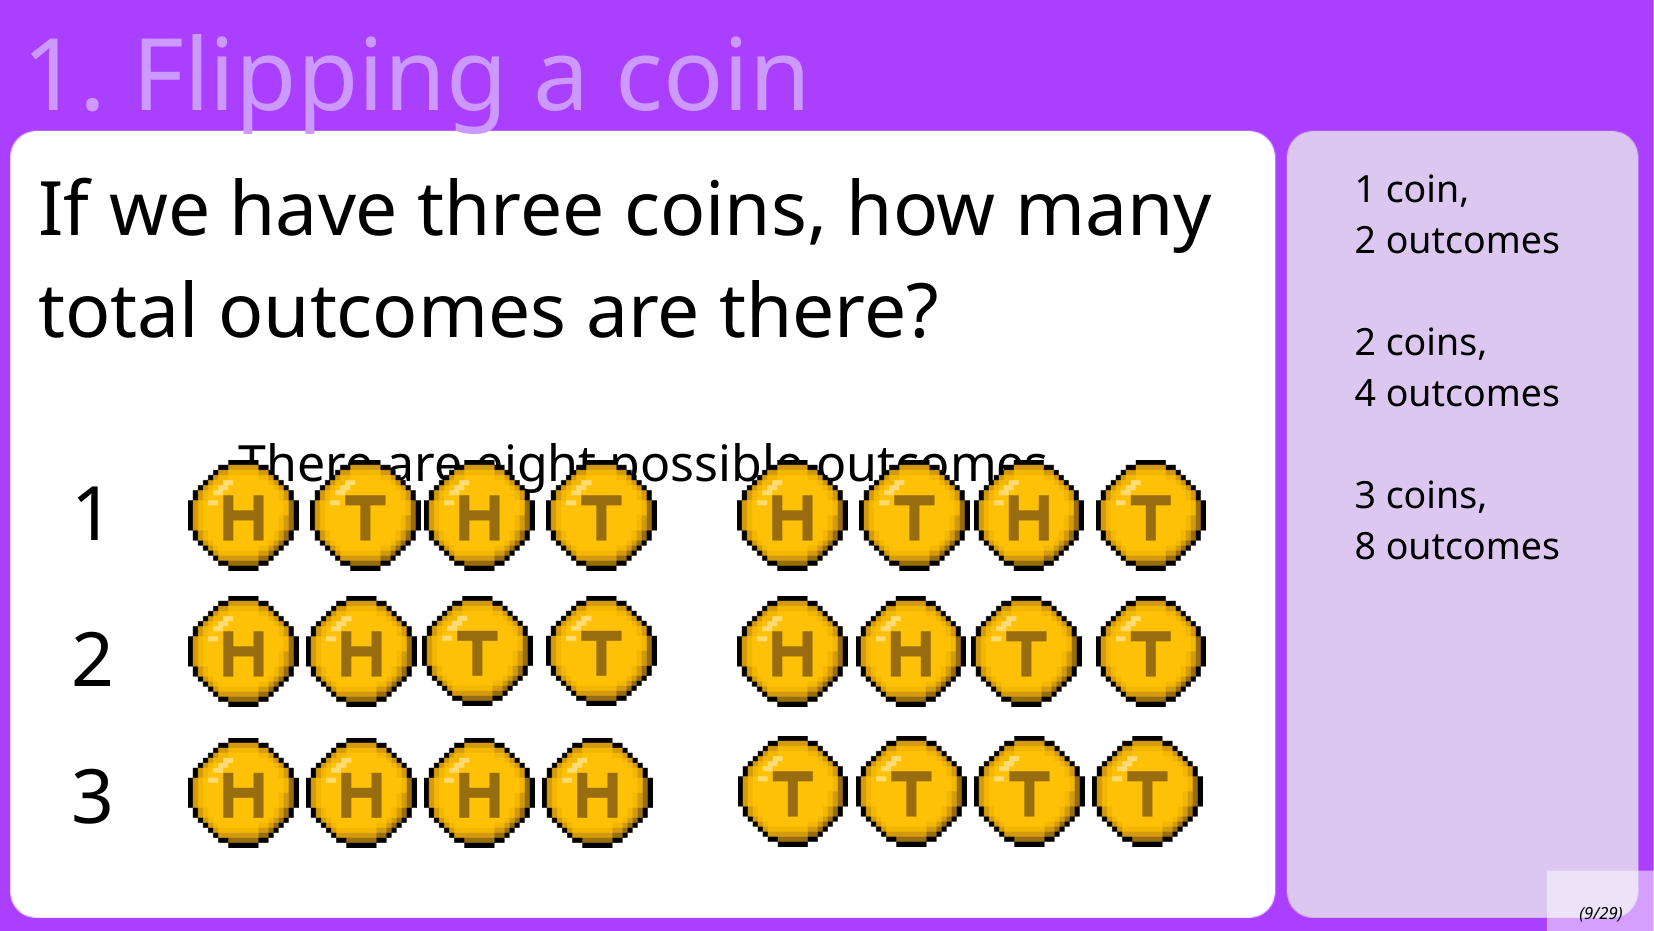

# 1. Flipping a coin
1 coin,
2 outcomes
2 coins,
4 outcomes
3 coins,
8 outcomes
If we have three coins, how many total outcomes are there?
There are eight possible outcomes
1
2
3